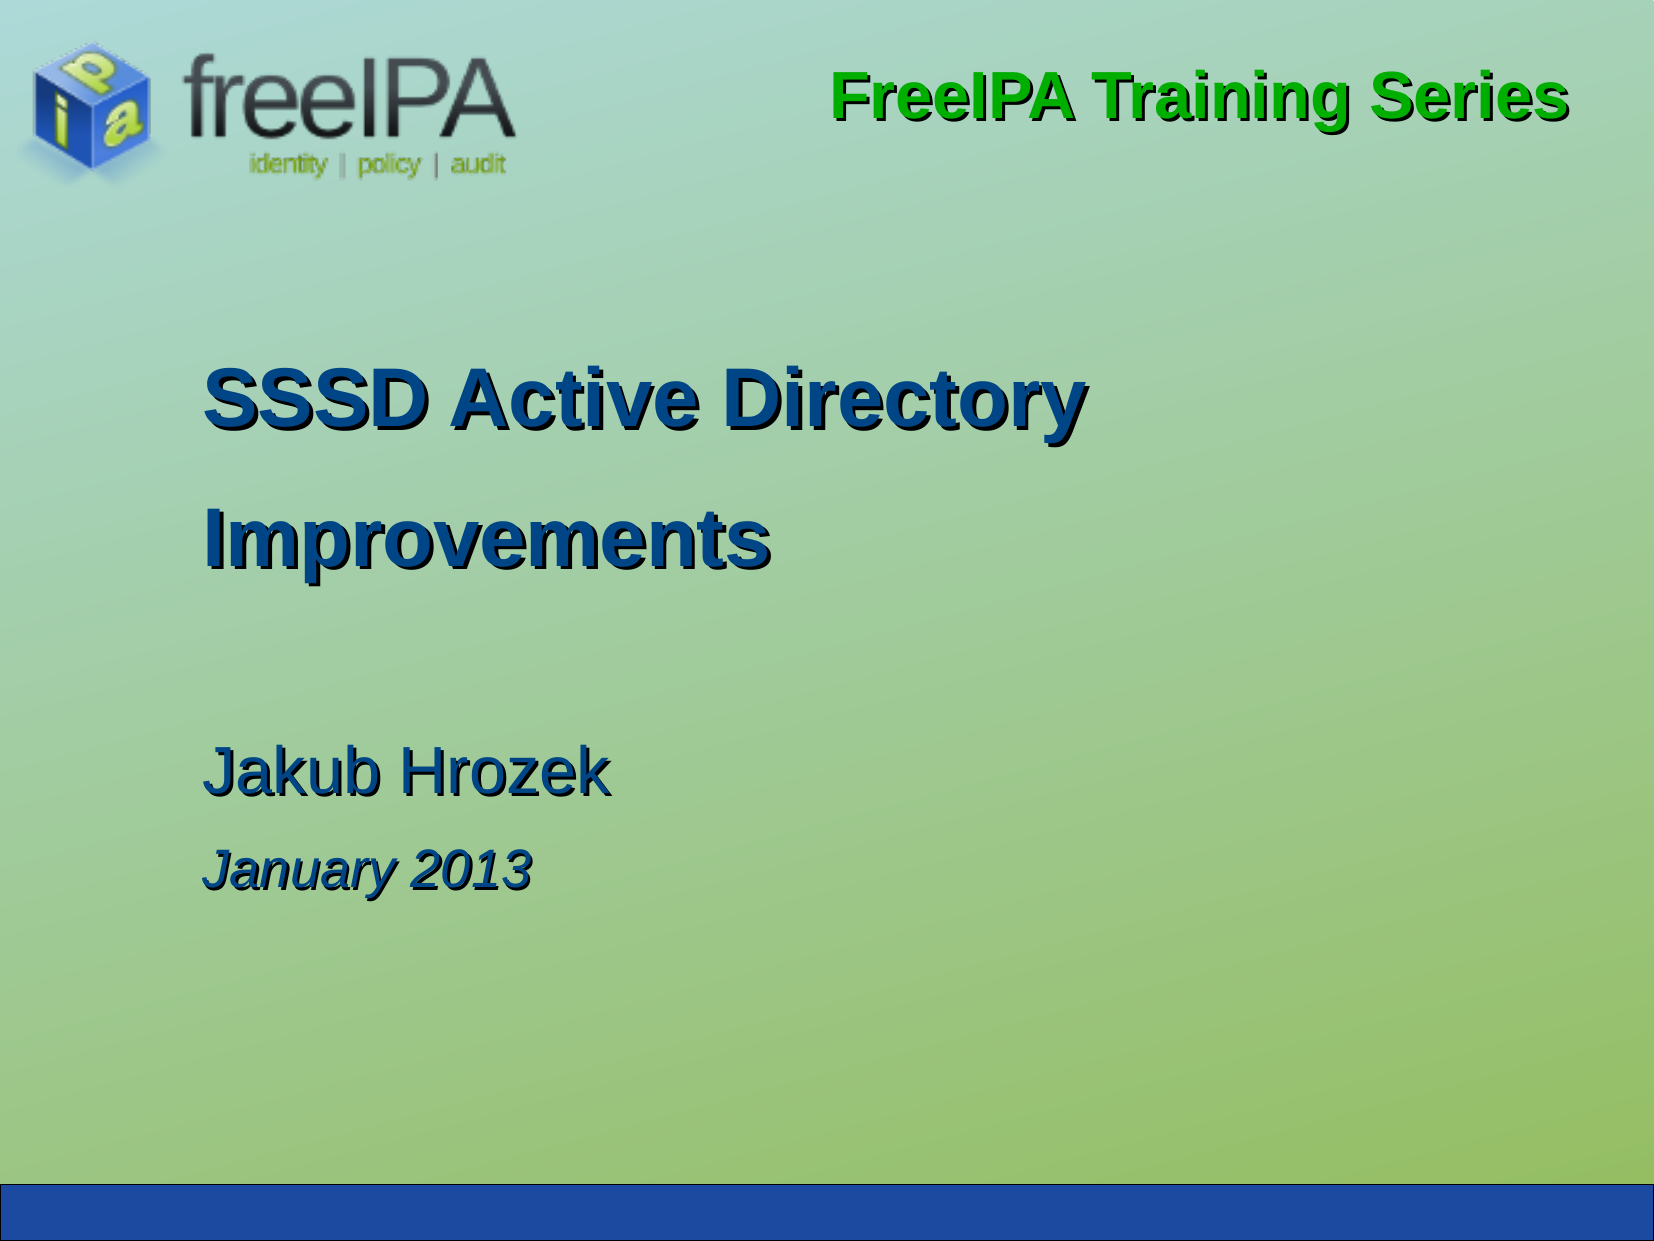

SSSD Active Directory Improvements
Jakub Hrozek
January 2013